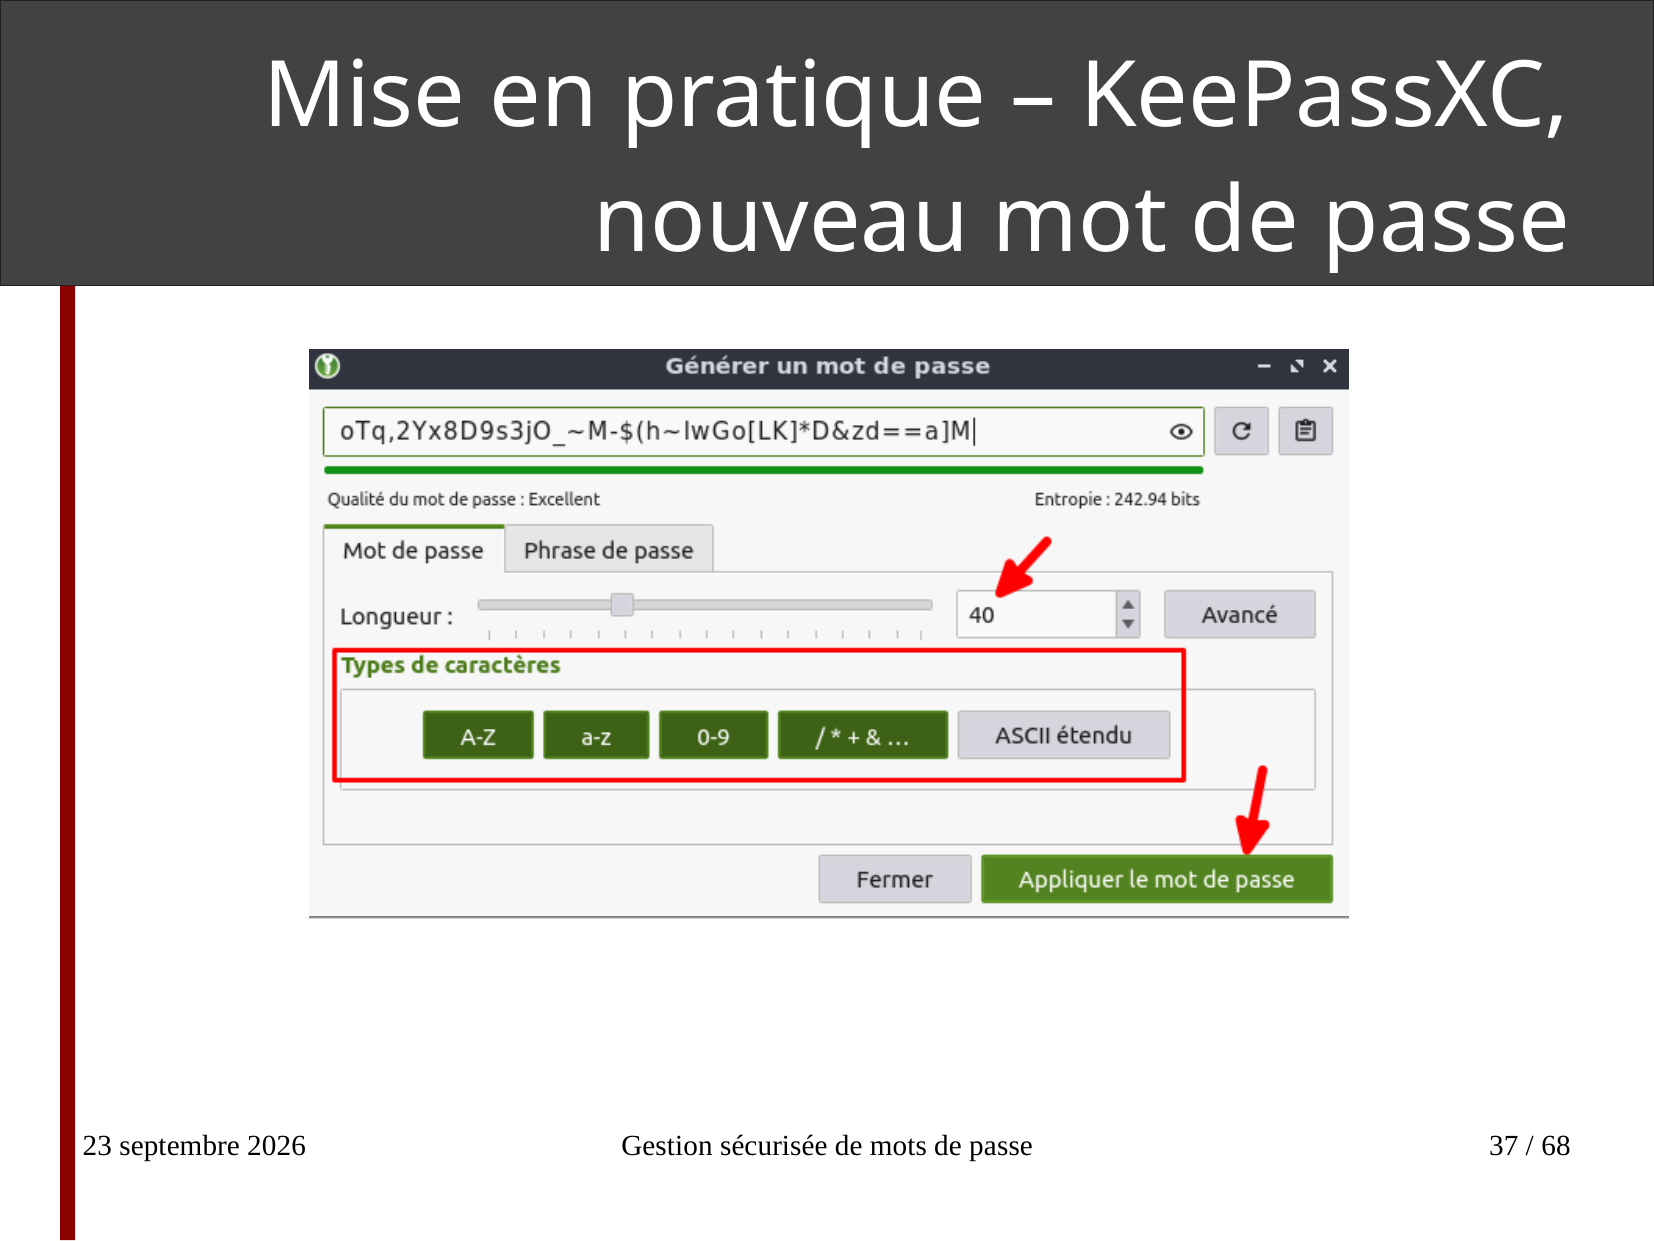

# Mise en pratique – KeePassXC, nouveau mot de passe
Gestion sécurisée de mots de passe
37